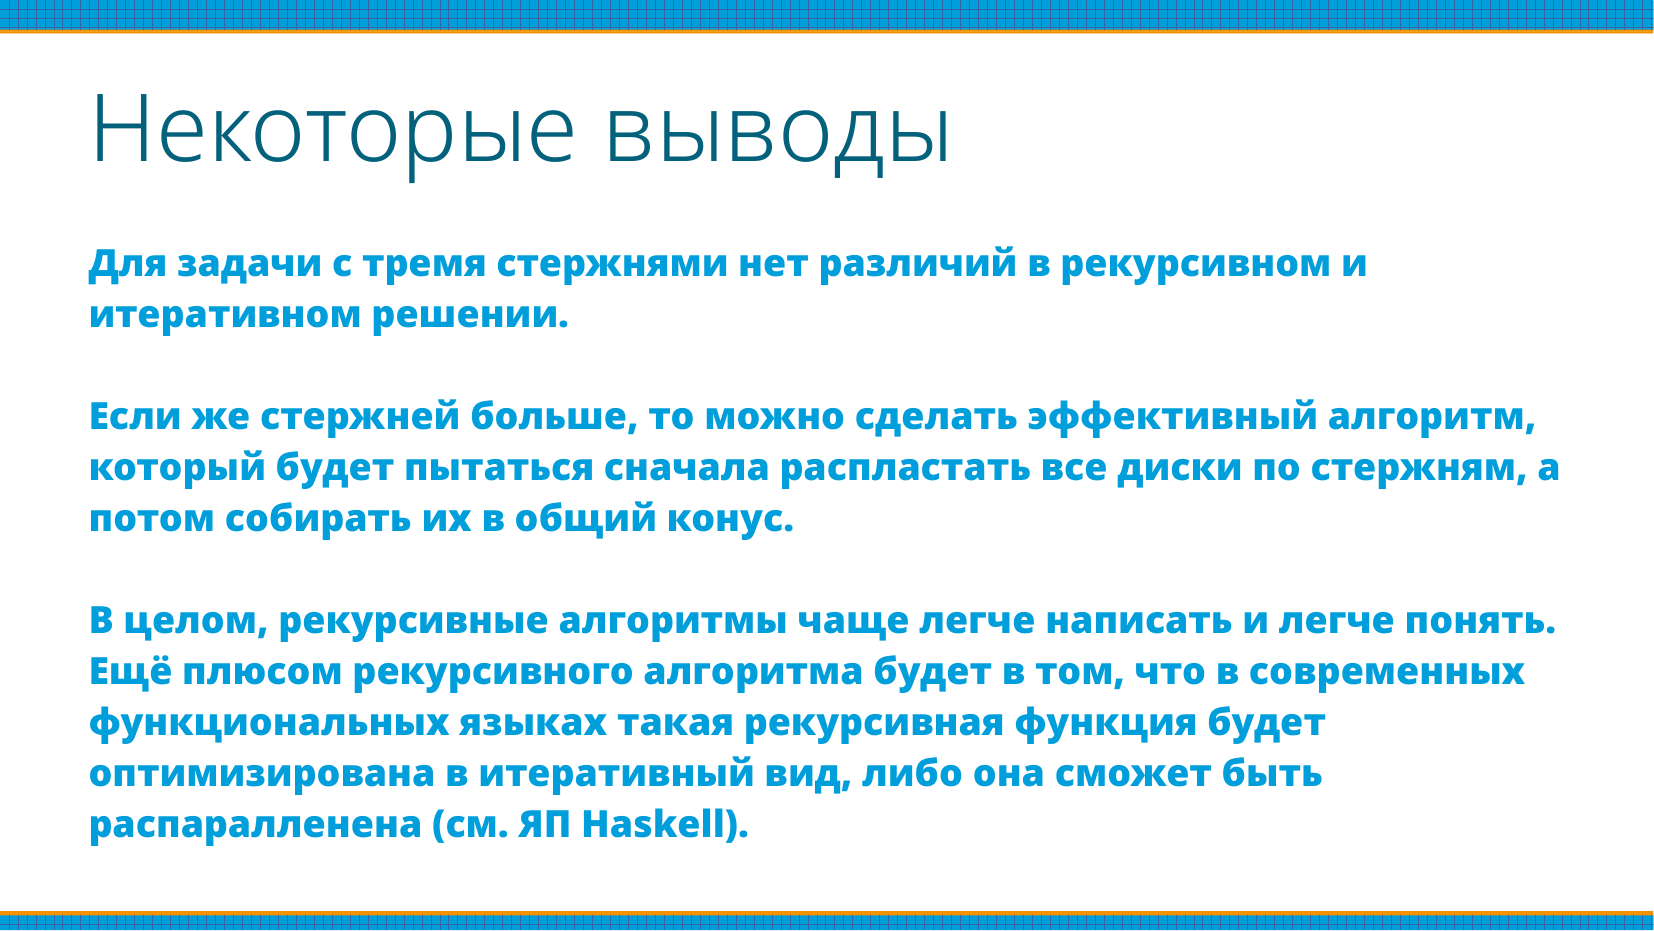

# Некоторые выводы
Для задачи с тремя стержнями нет различий в рекурсивном и итеративном решении.
Если же стержней больше, то можно сделать эффективный алгоритм, который будет пытаться сначала распластать все диски по стержням, а потом собирать их в общий конус.
В целом, рекурсивные алгоритмы чаще легче написать и легче понять. Ещё плюсом рекурсивного алгоритма будет в том, что в современных функциональных языках такая рекурсивная функция будет оптимизирована в итеративный вид, либо она сможет быть распаралленена (см. ЯП Haskell).